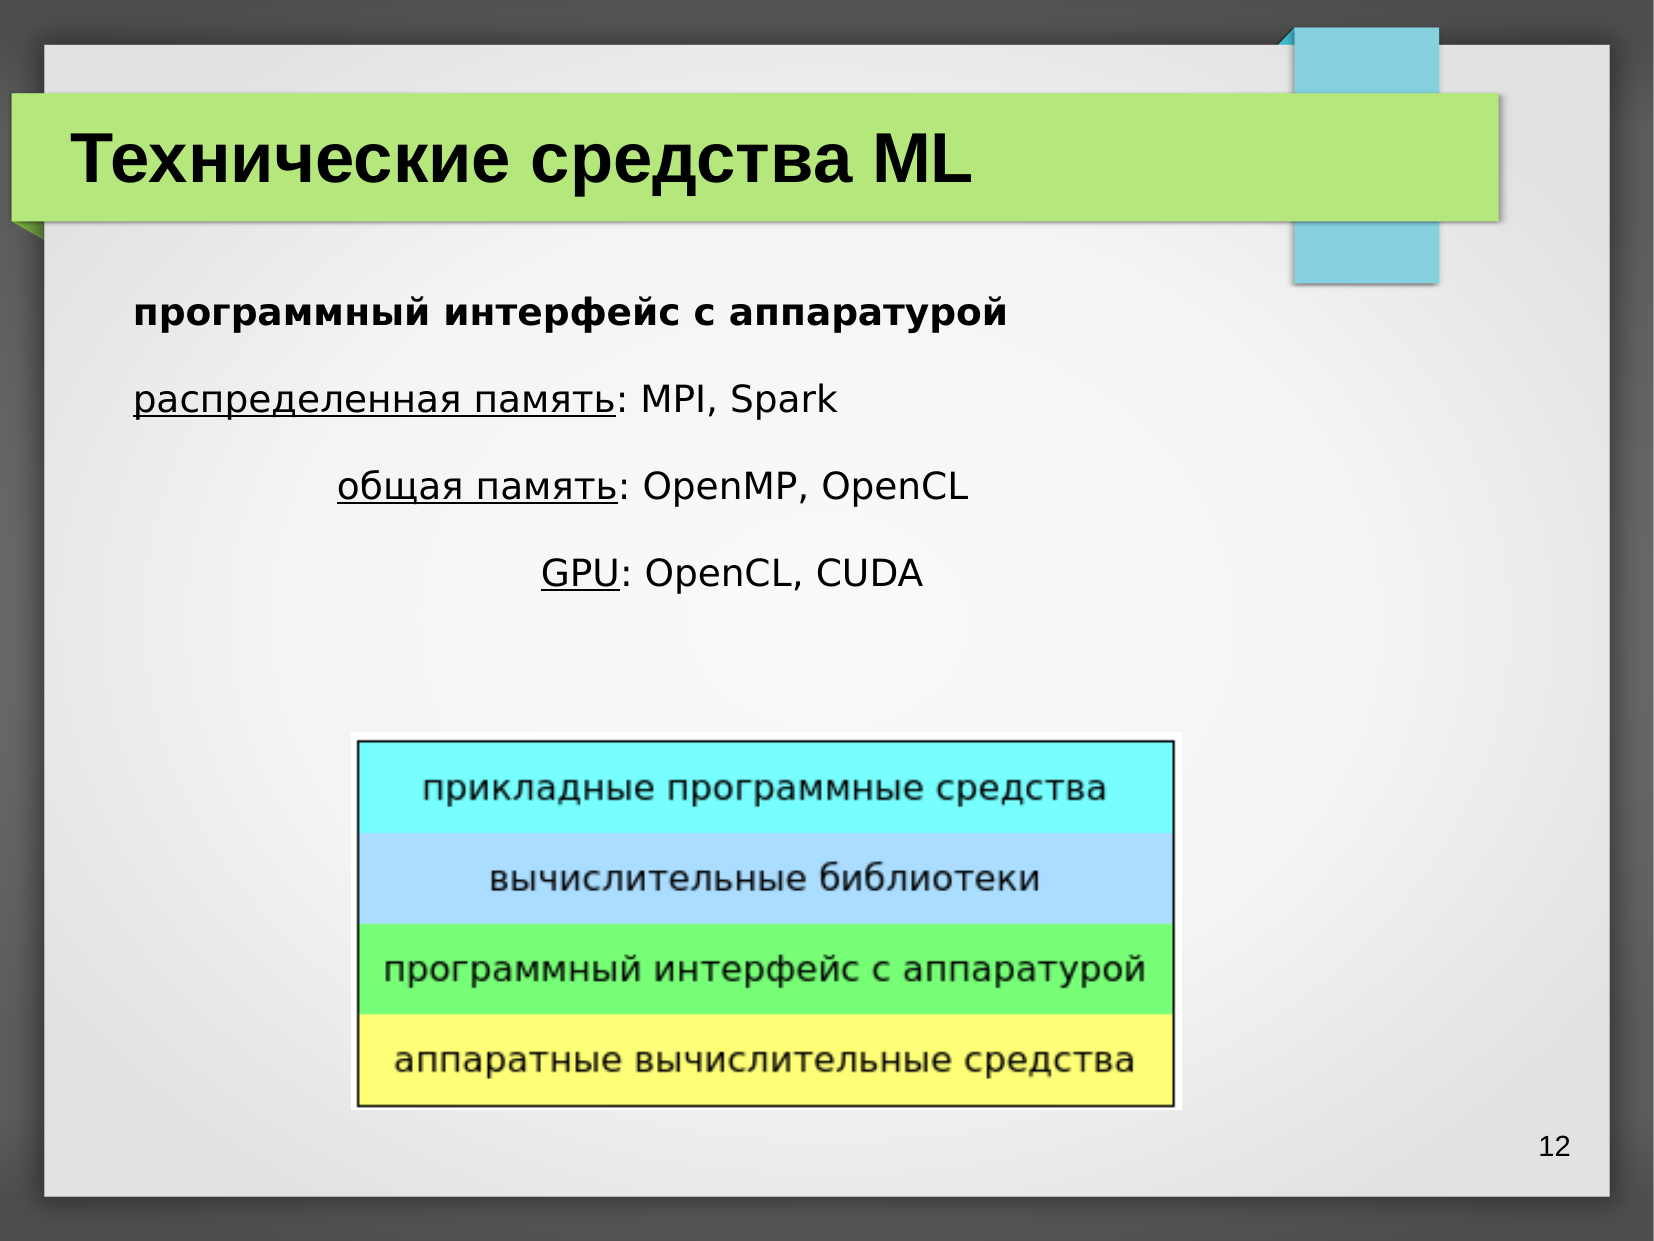

# Технические средства ML
программный интерфейс с аппаратурой
распределенная память: MPI, Spark
 общая память: OpenMP, OpenCL
 GPU: OpenCL, CUDA
12